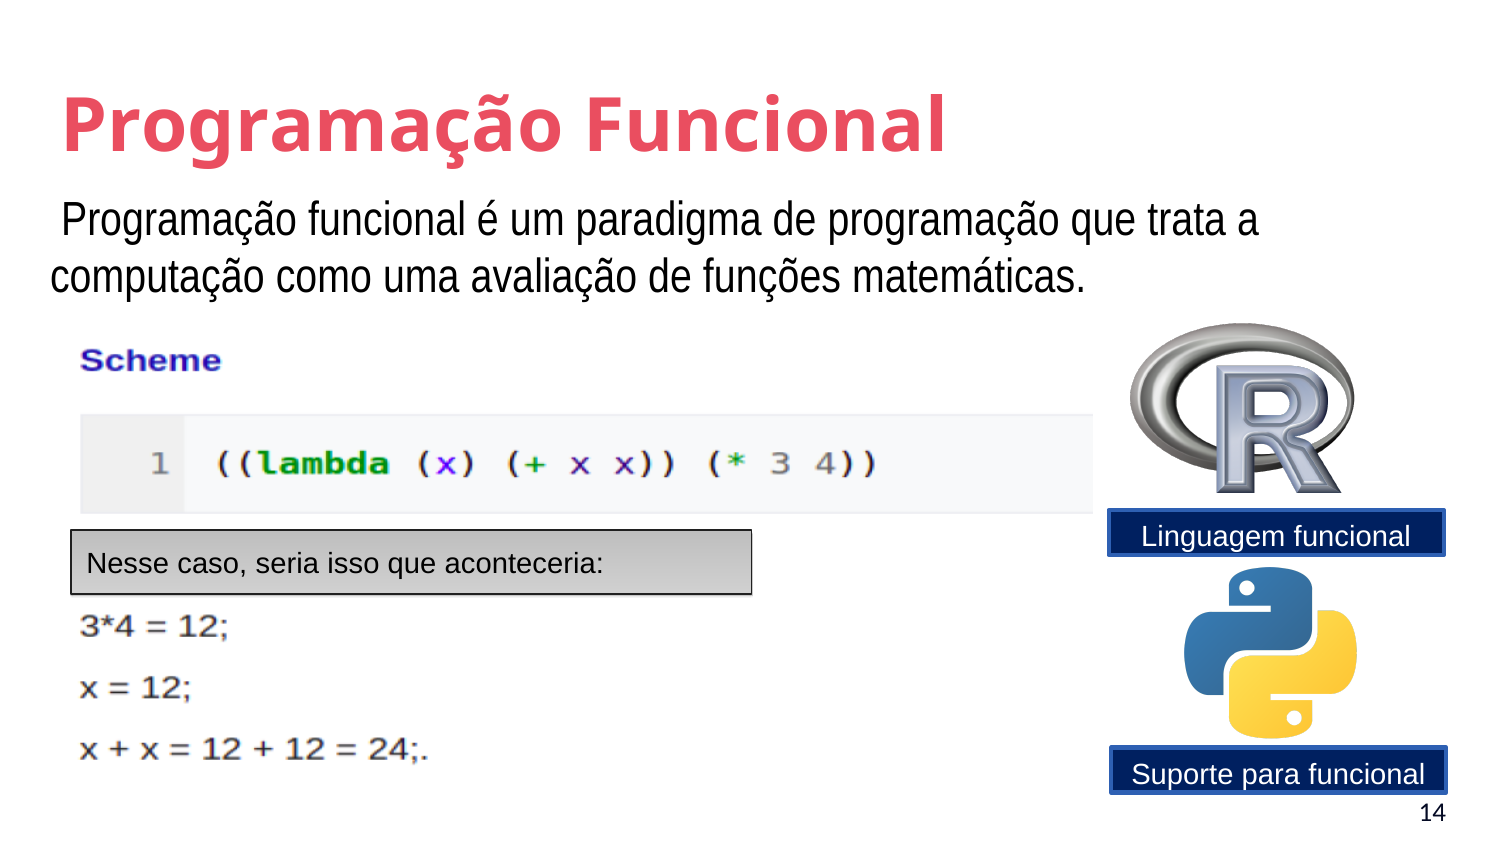

Programação Funcional
# Programação funcional é um paradigma de programação que trata a computação como uma avaliação de funções matemáticas.
Linguagem funcional
Nesse caso, seria isso que aconteceria:
Suporte para funcional